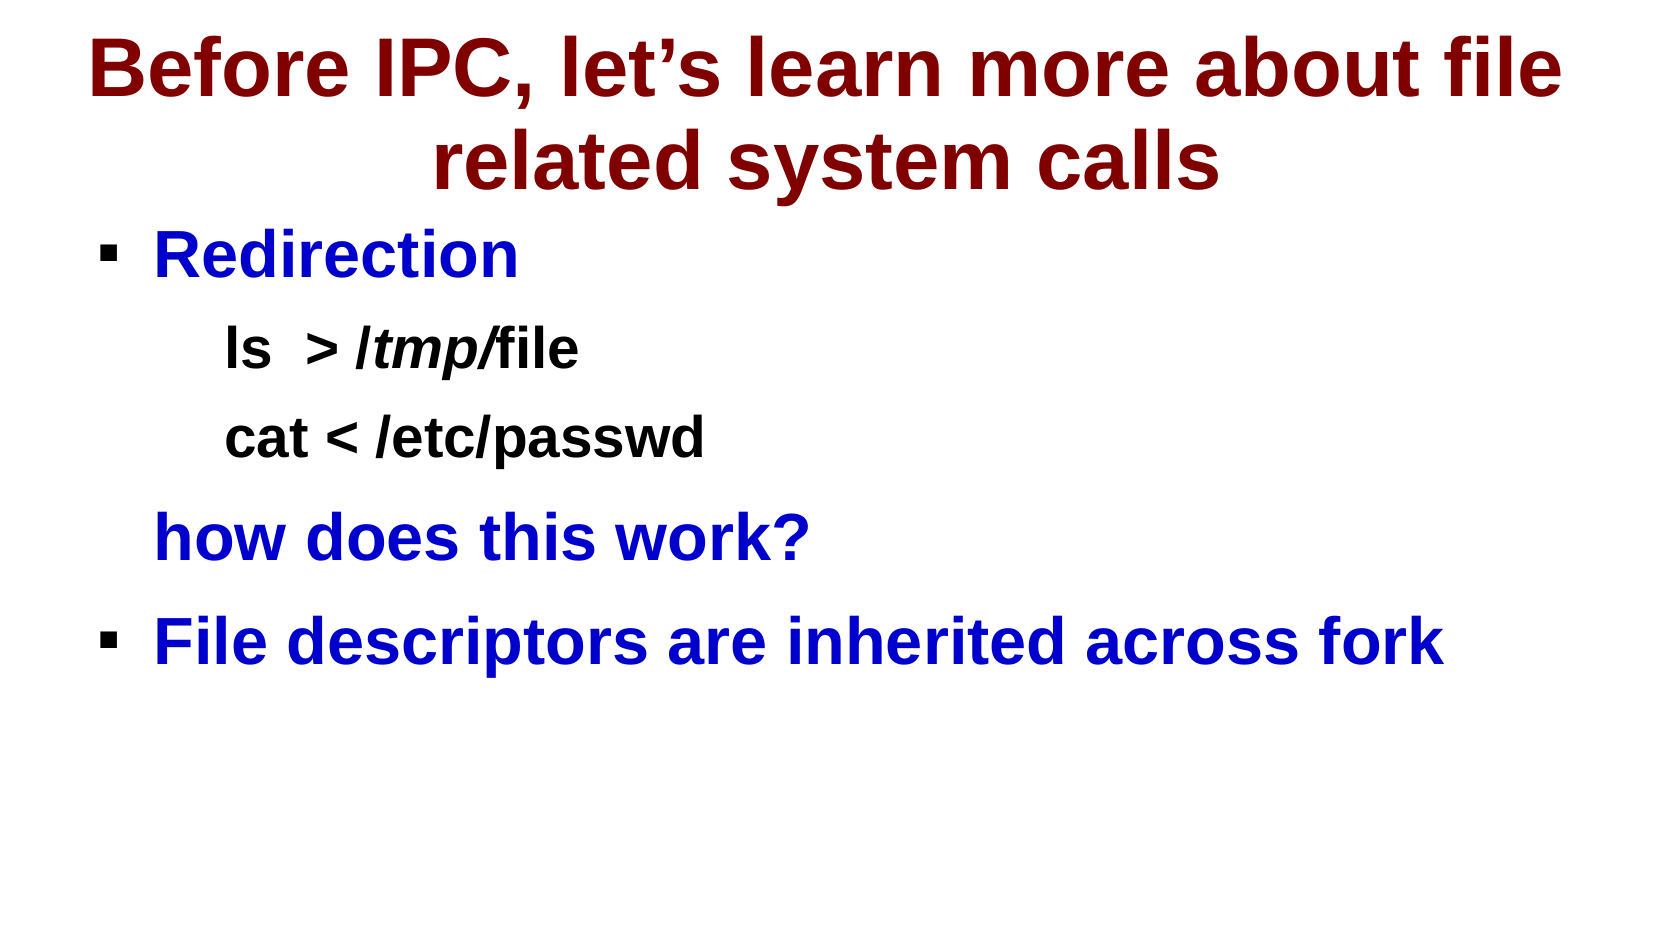

# Before IPC, let’s learn more about file related system calls
Redirection
ls > /tmp/file
cat < /etc/passwd
how does this work?
File descriptors are inherited across fork